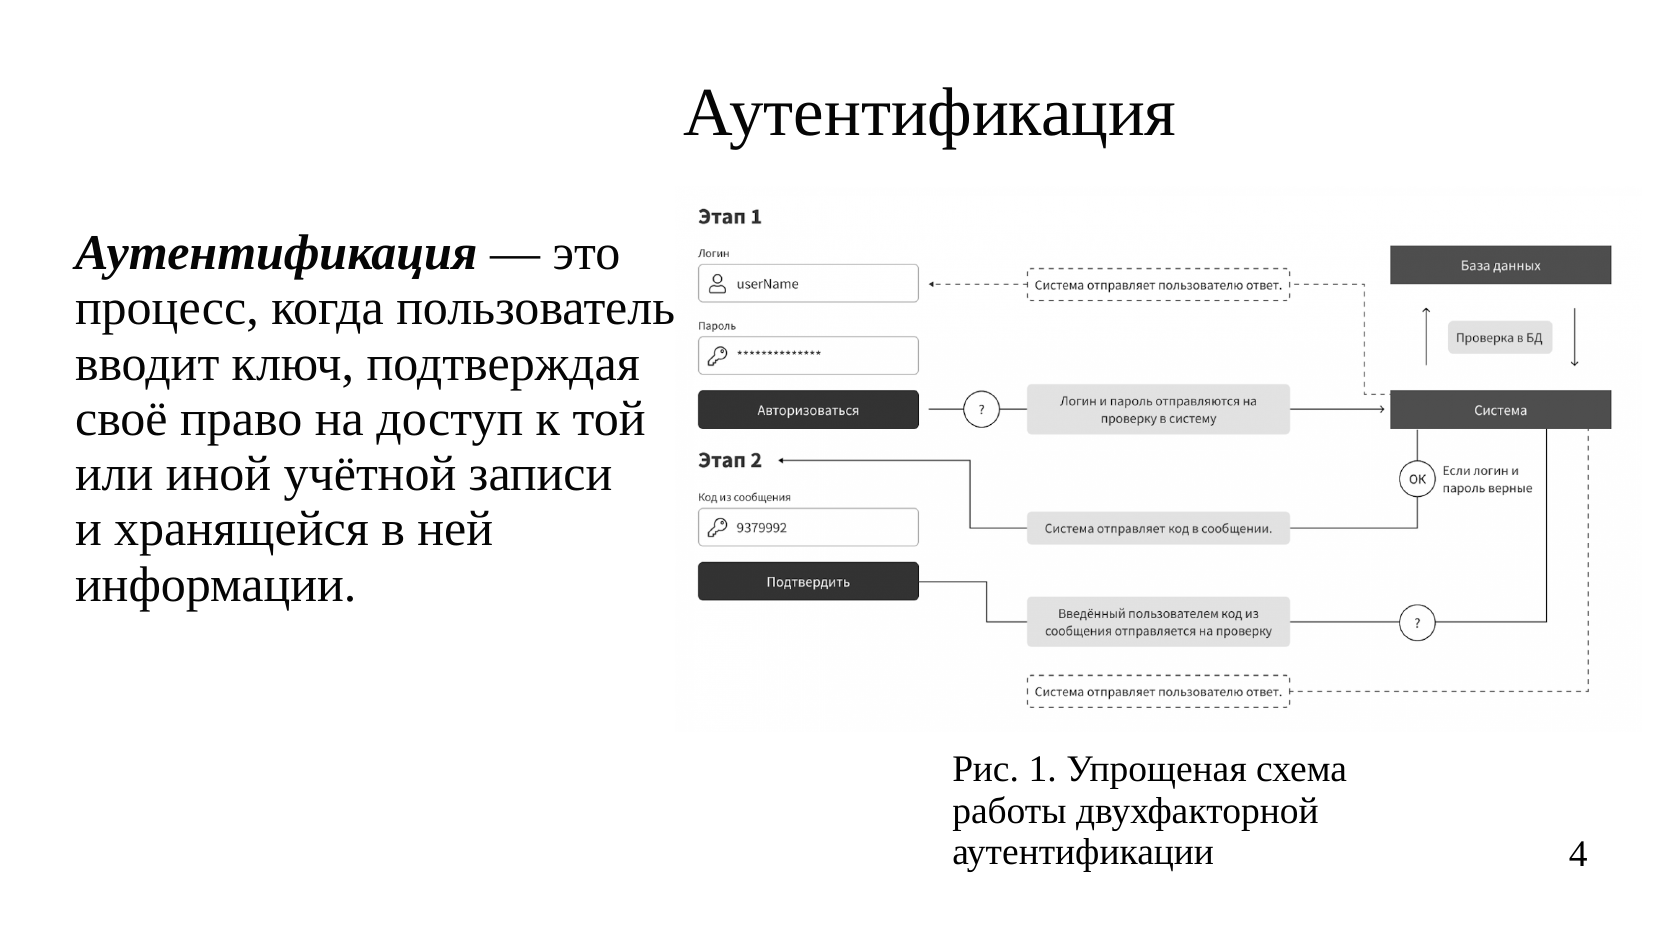

# Аутентификация
Аутентификация — это процесс, когда пользователь вводит ключ, подтверждая своё право на доступ к той или иной учётной записи и хранящейся в ней информации.
Рис. 1. Упрощеная схема работы двухфакторной аутентификации
4
4